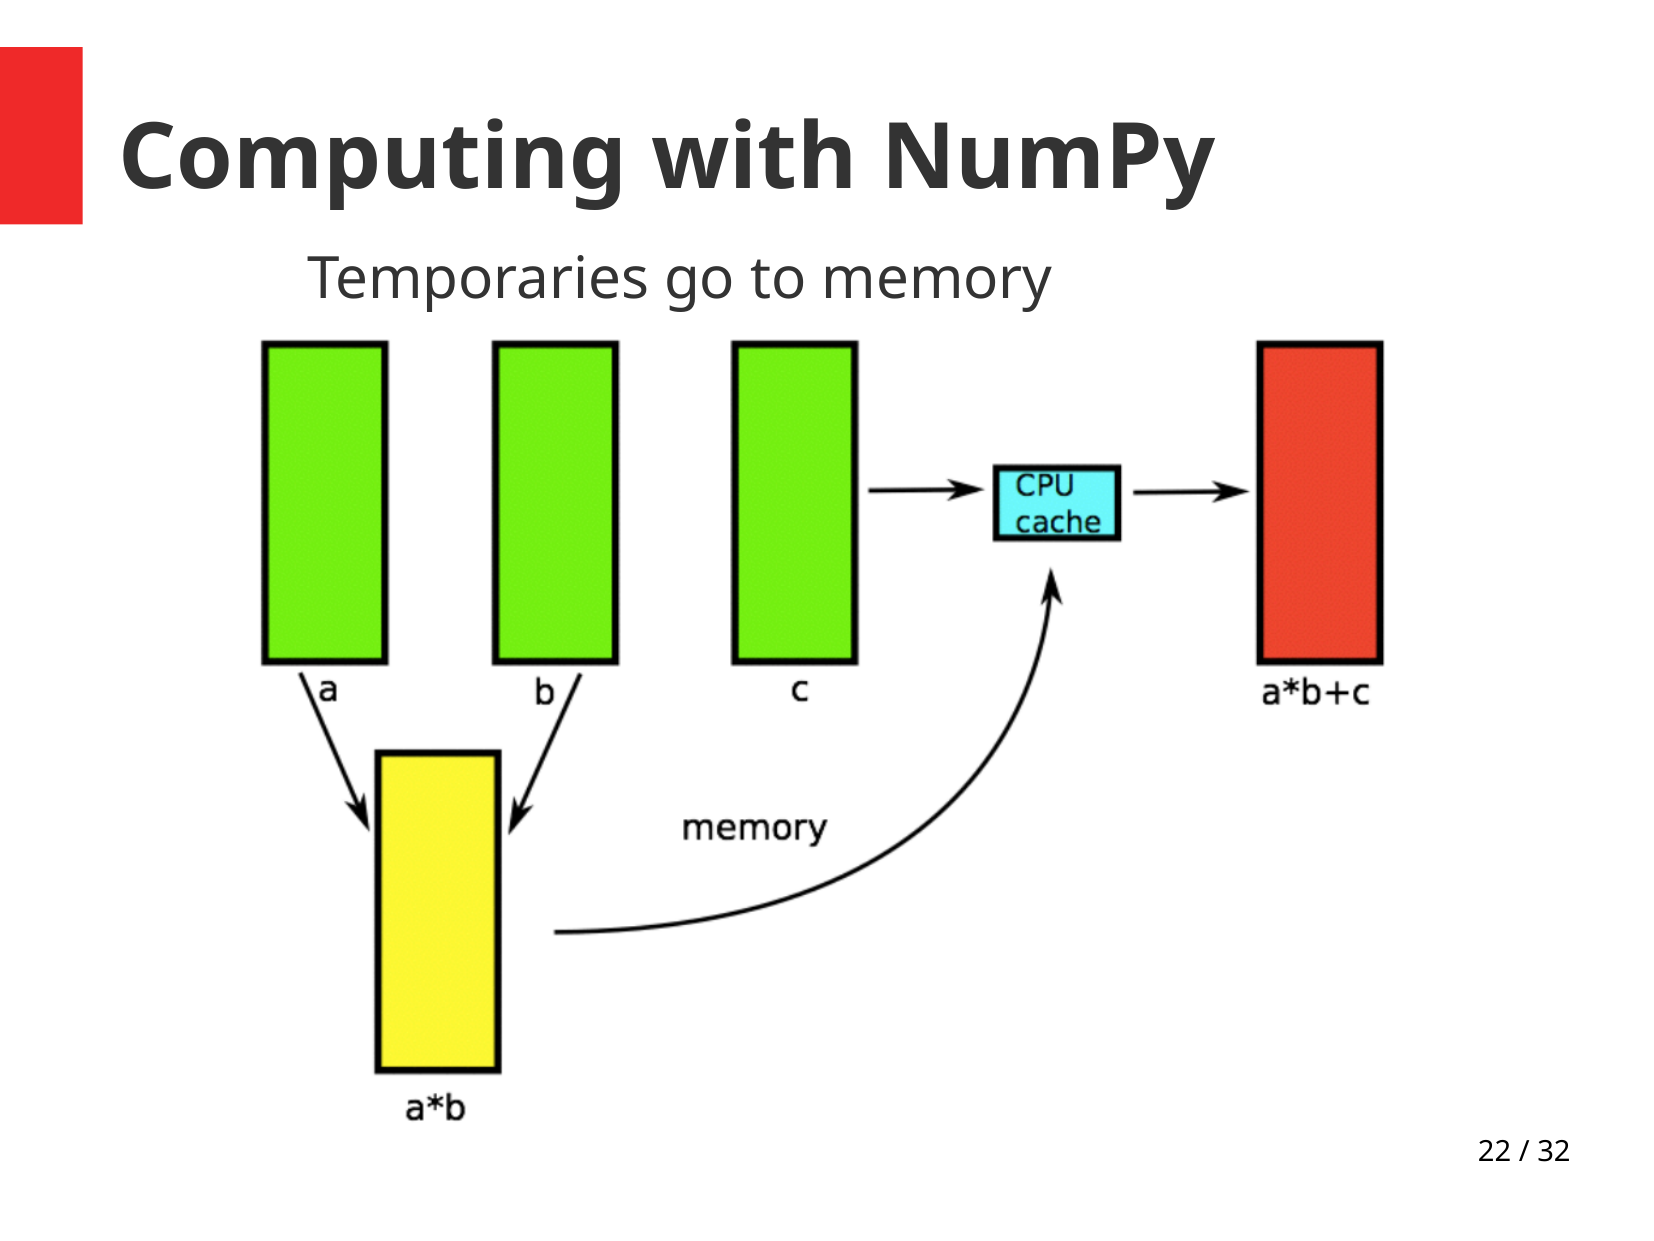

# Computing with NumPy
Temporaries go to memory
22